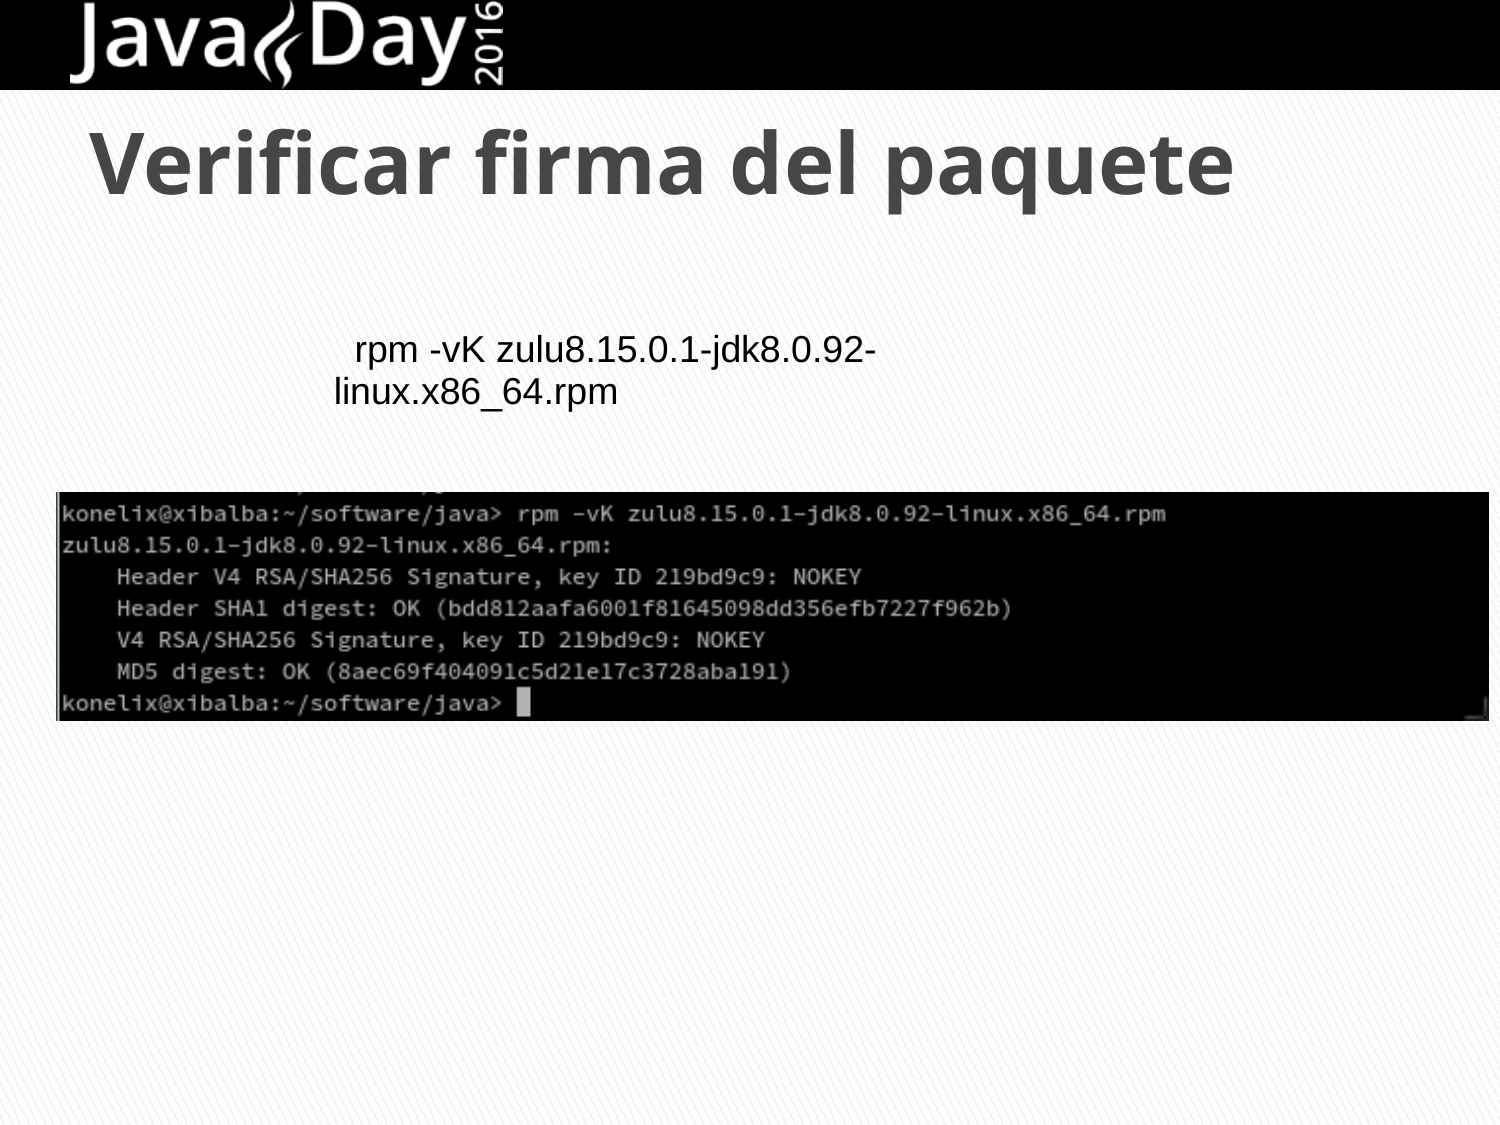

# Verificar firma del paquete
 rpm -vK zulu8.15.0.1-jdk8.0.92-linux.x86_64.rpm